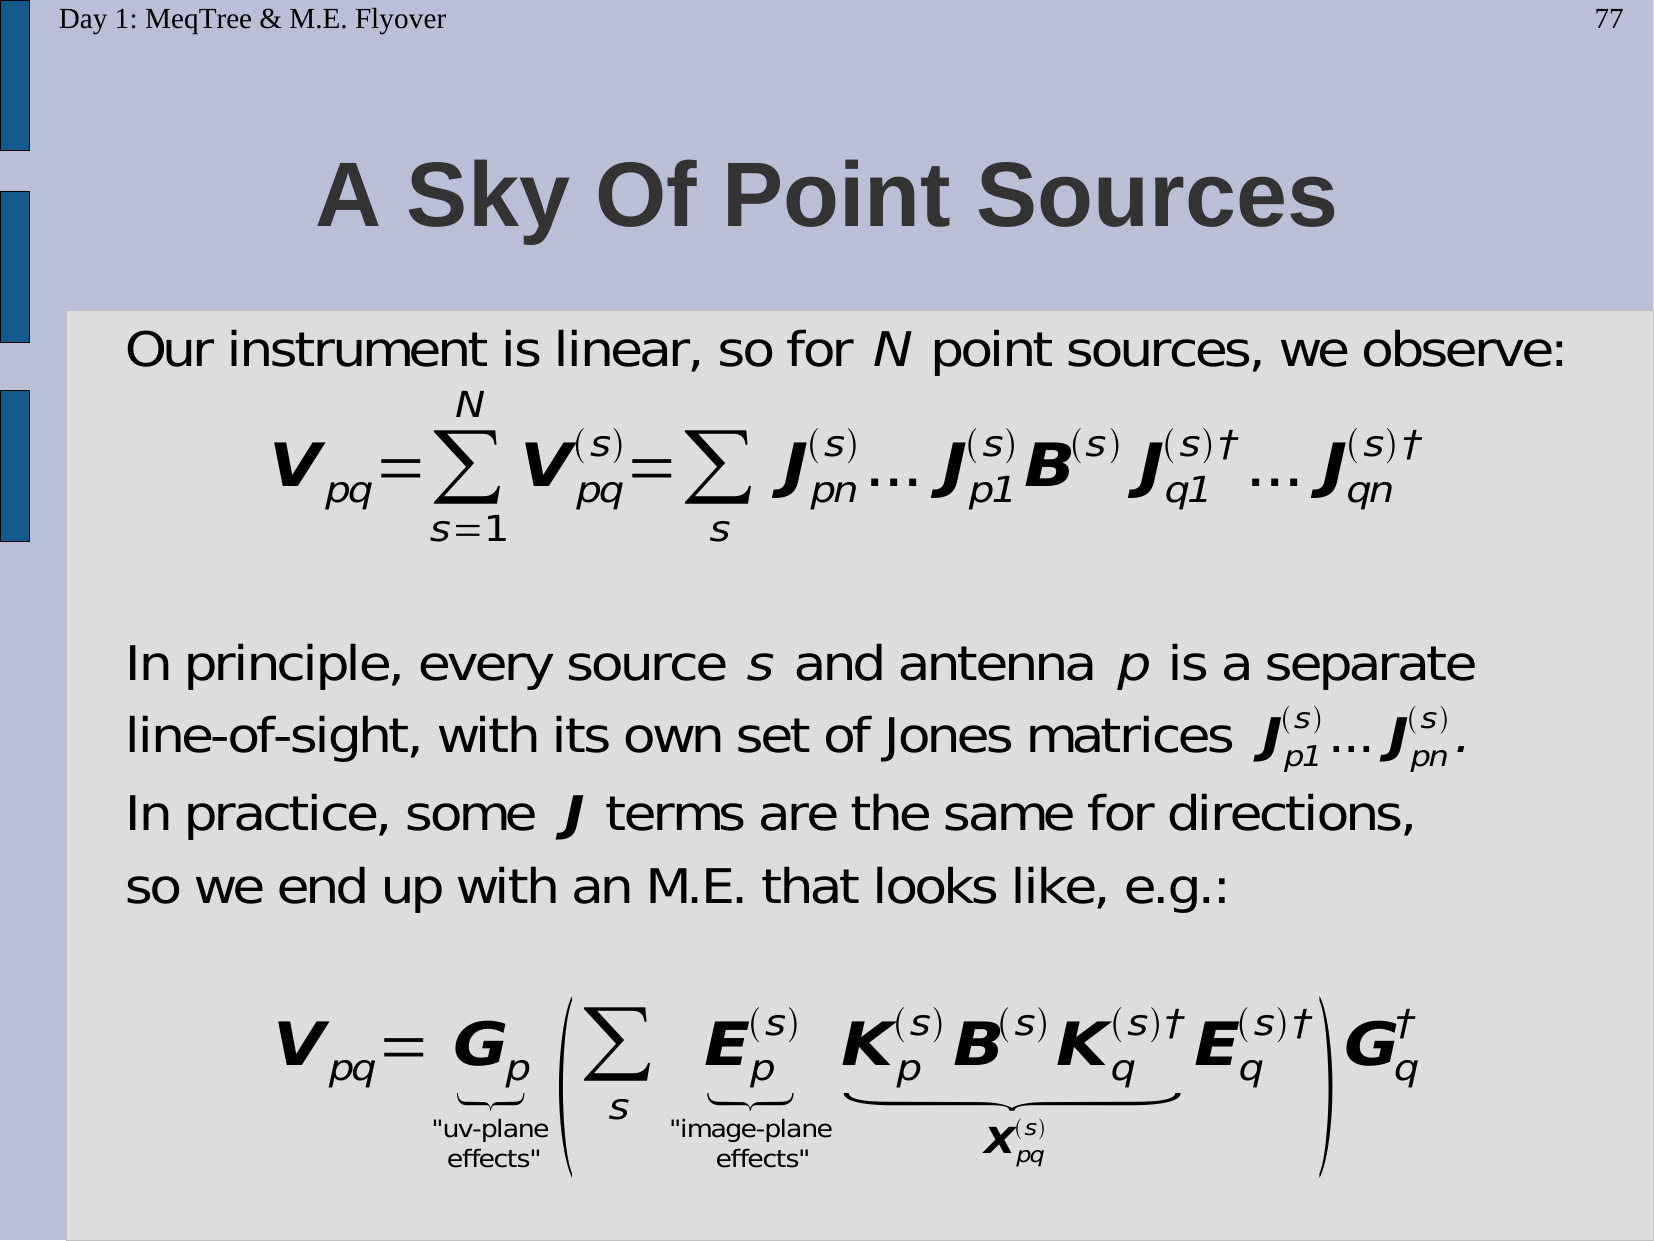

Day 1: MeqTree & M.E. Flyover
77
# A Sky Of Point Sources